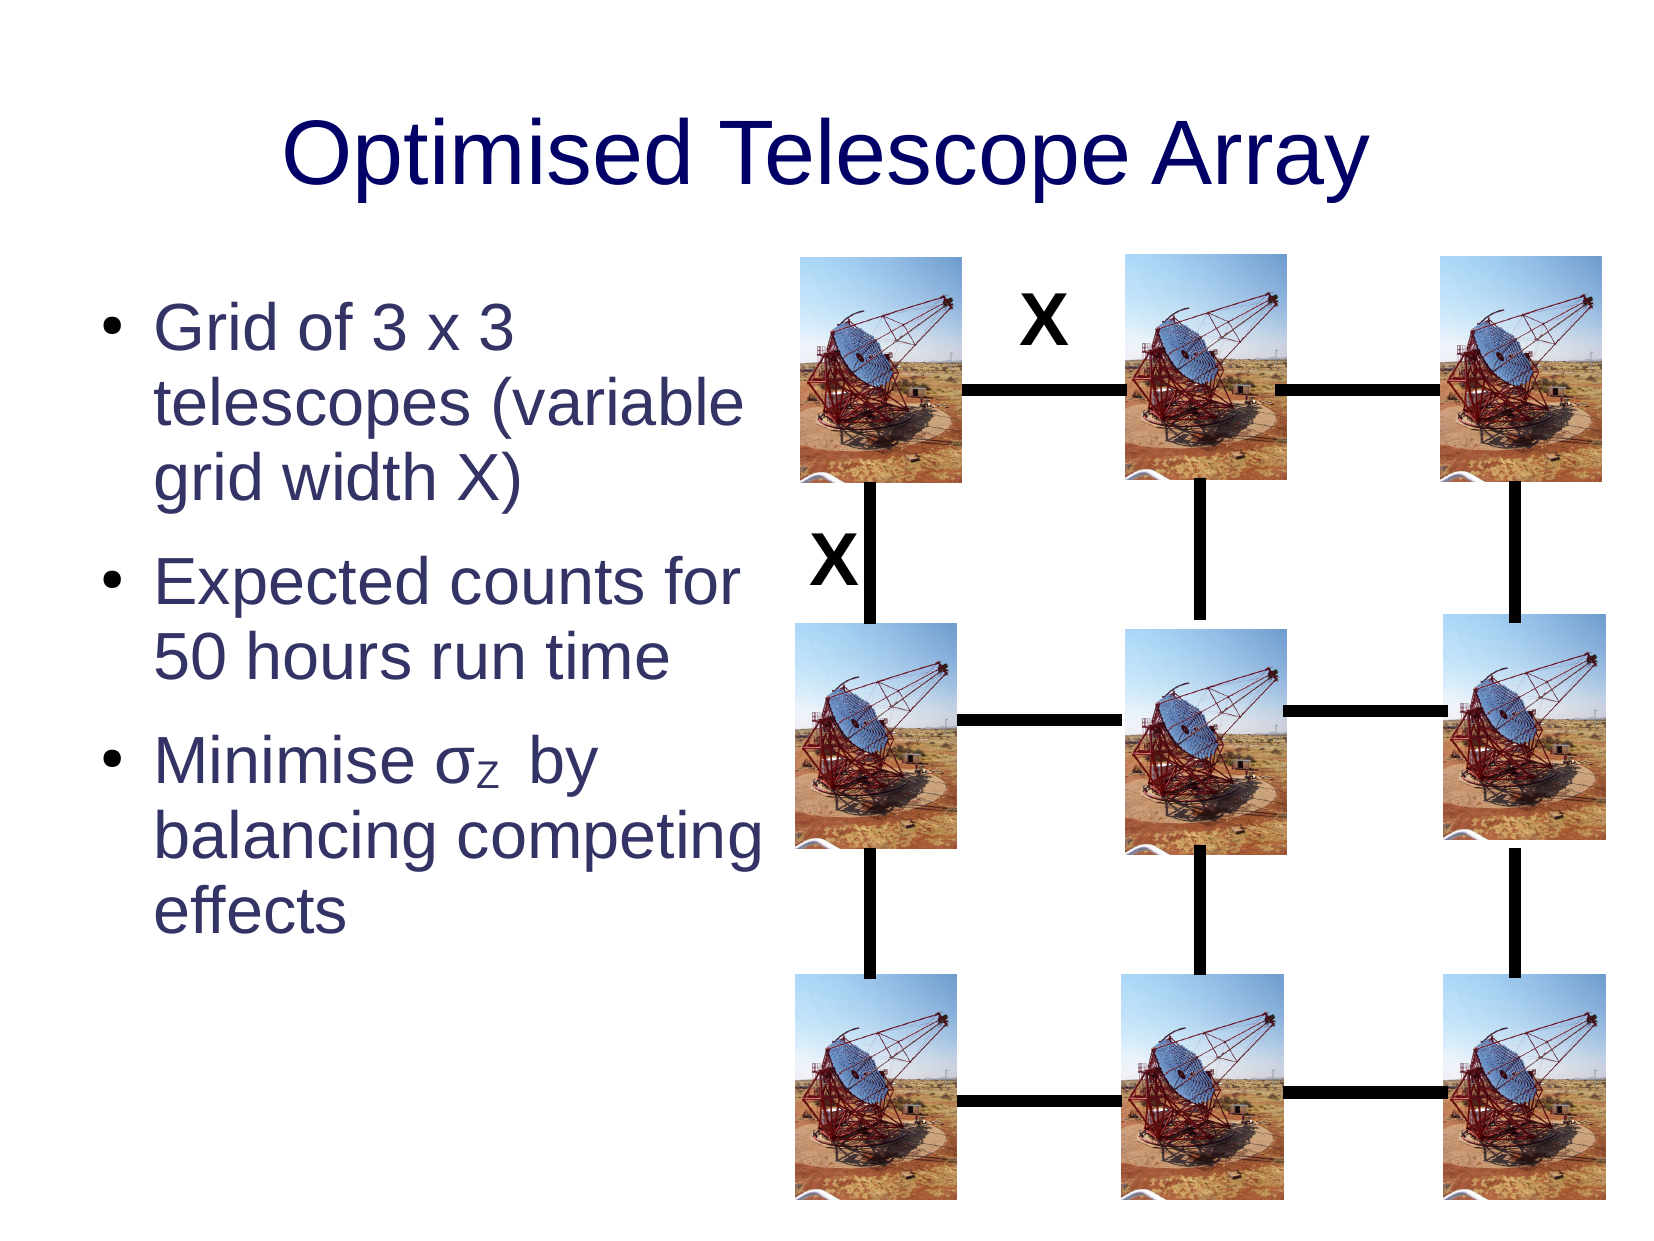

# Optimised Telescope Array
X
Grid of 3 x 3 telescopes (variable grid width X)
Expected counts for 50 hours run time
Minimise σZ by balancing competing effects
X